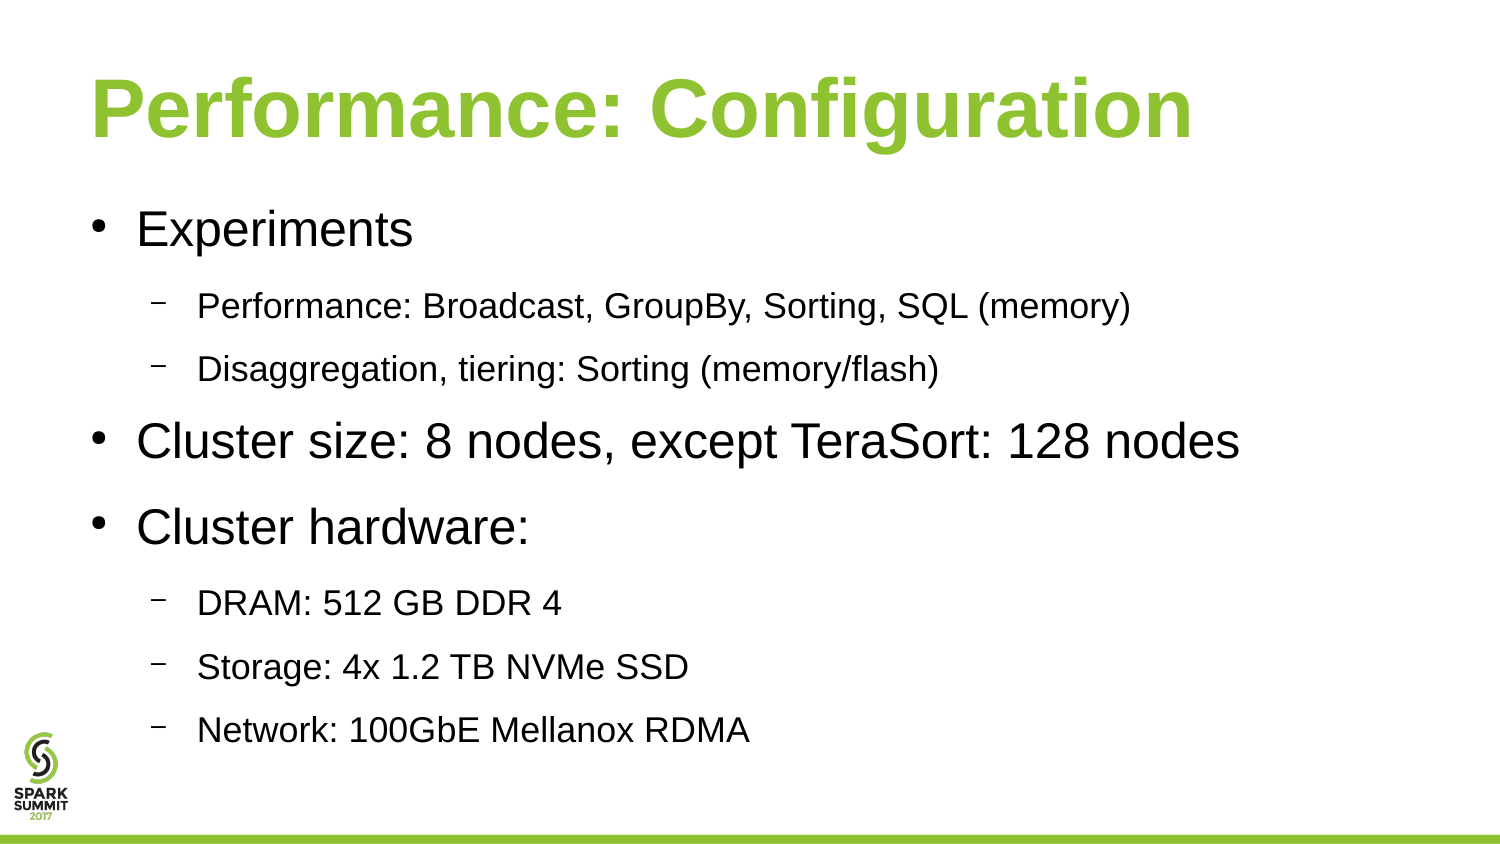

# Performance: Configuration
Experiments
Performance: Broadcast, GroupBy, Sorting, SQL (memory)
Disaggregation, tiering: Sorting (memory/flash)
Cluster size: 8 nodes, except TeraSort: 128 nodes
Cluster hardware:
DRAM: 512 GB DDR 4
Storage: 4x 1.2 TB NVMe SSD
Network: 100GbE Mellanox RDMA